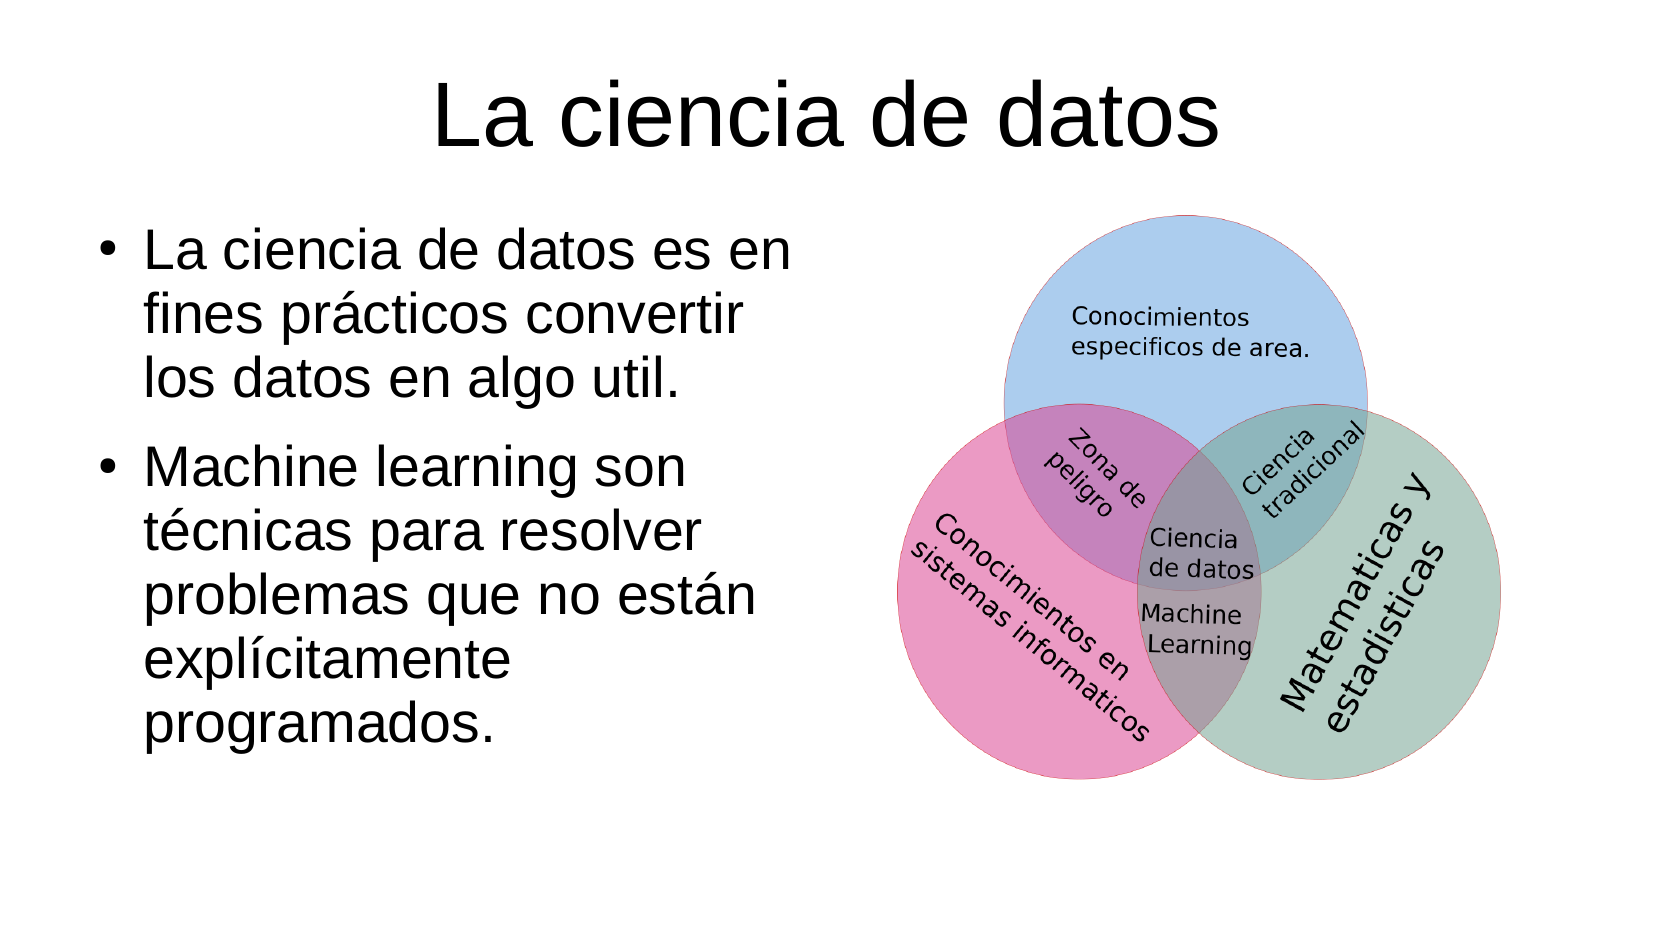

# La ciencia de datos
La ciencia de datos es en fines prácticos convertir los datos en algo util.
Machine learning son técnicas para resolver problemas que no están explícitamente programados.